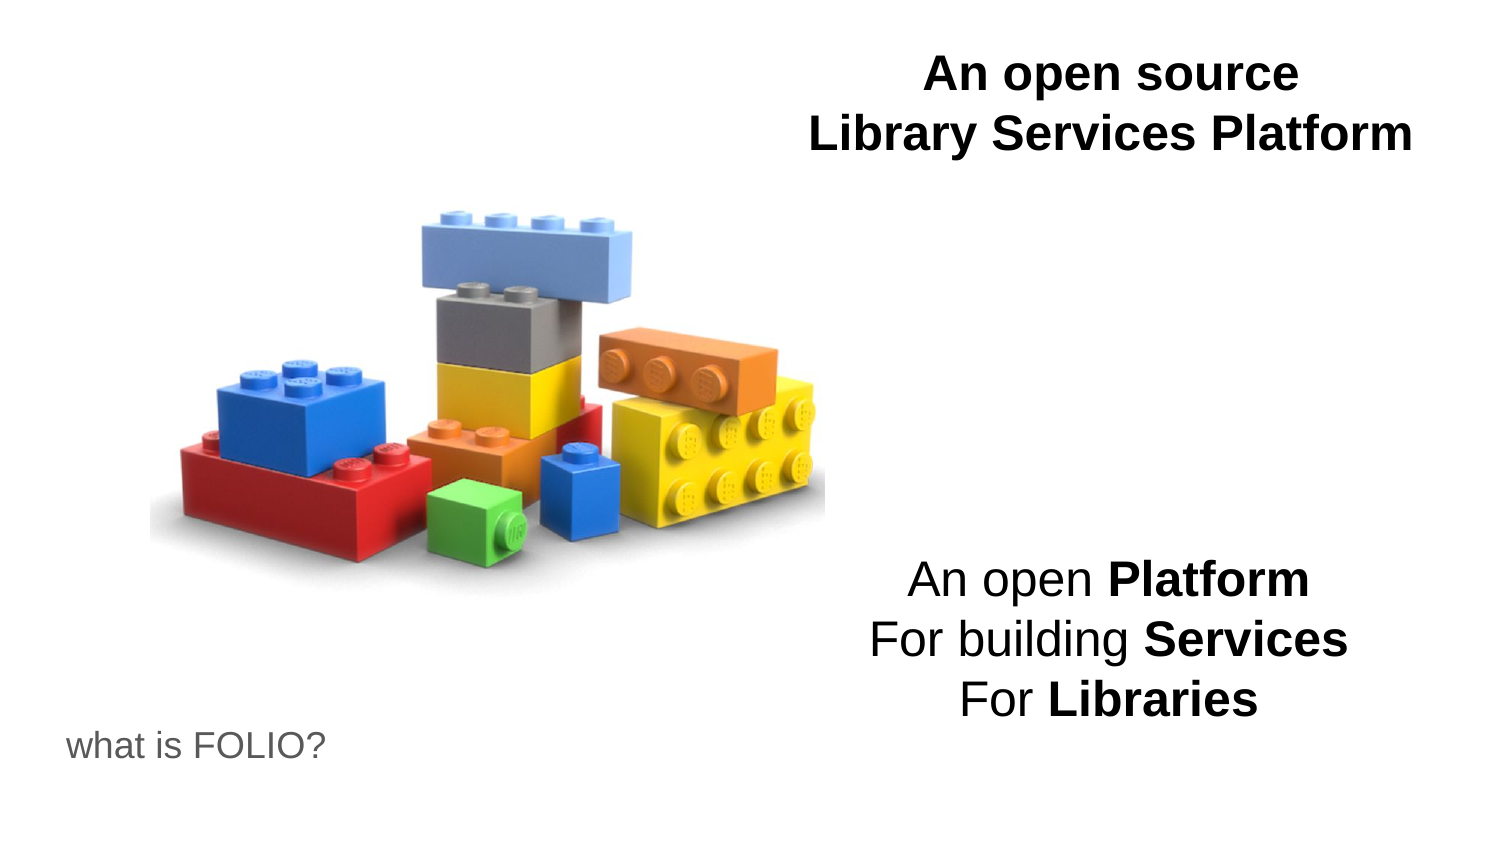

An open source
Library Services Platform
An open Platform
For building Services
For Libraries
# what is FOLIO?